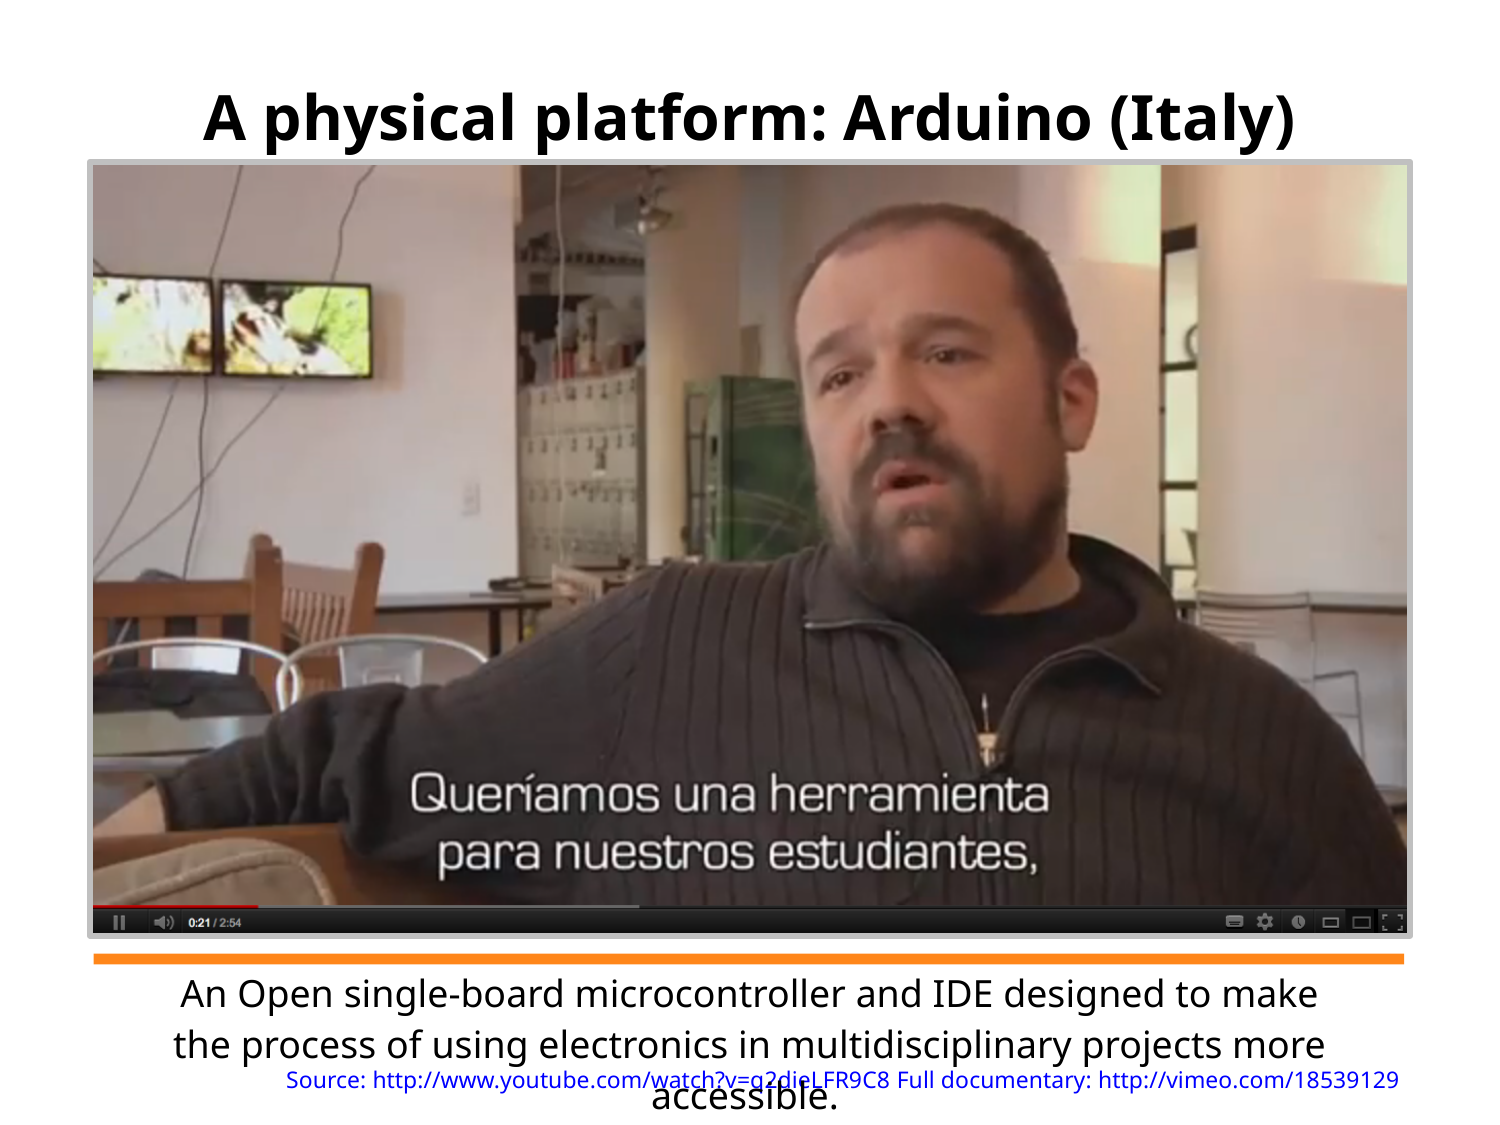

# A physical platform: Arduino (Italy)
An Open single-board microcontroller and IDE designed to make the process of using electronics in multidisciplinary projects more accessible.
Source: http://www.youtube.com/watch?v=q2dieLFR9C8 Full documentary: http://vimeo.com/18539129